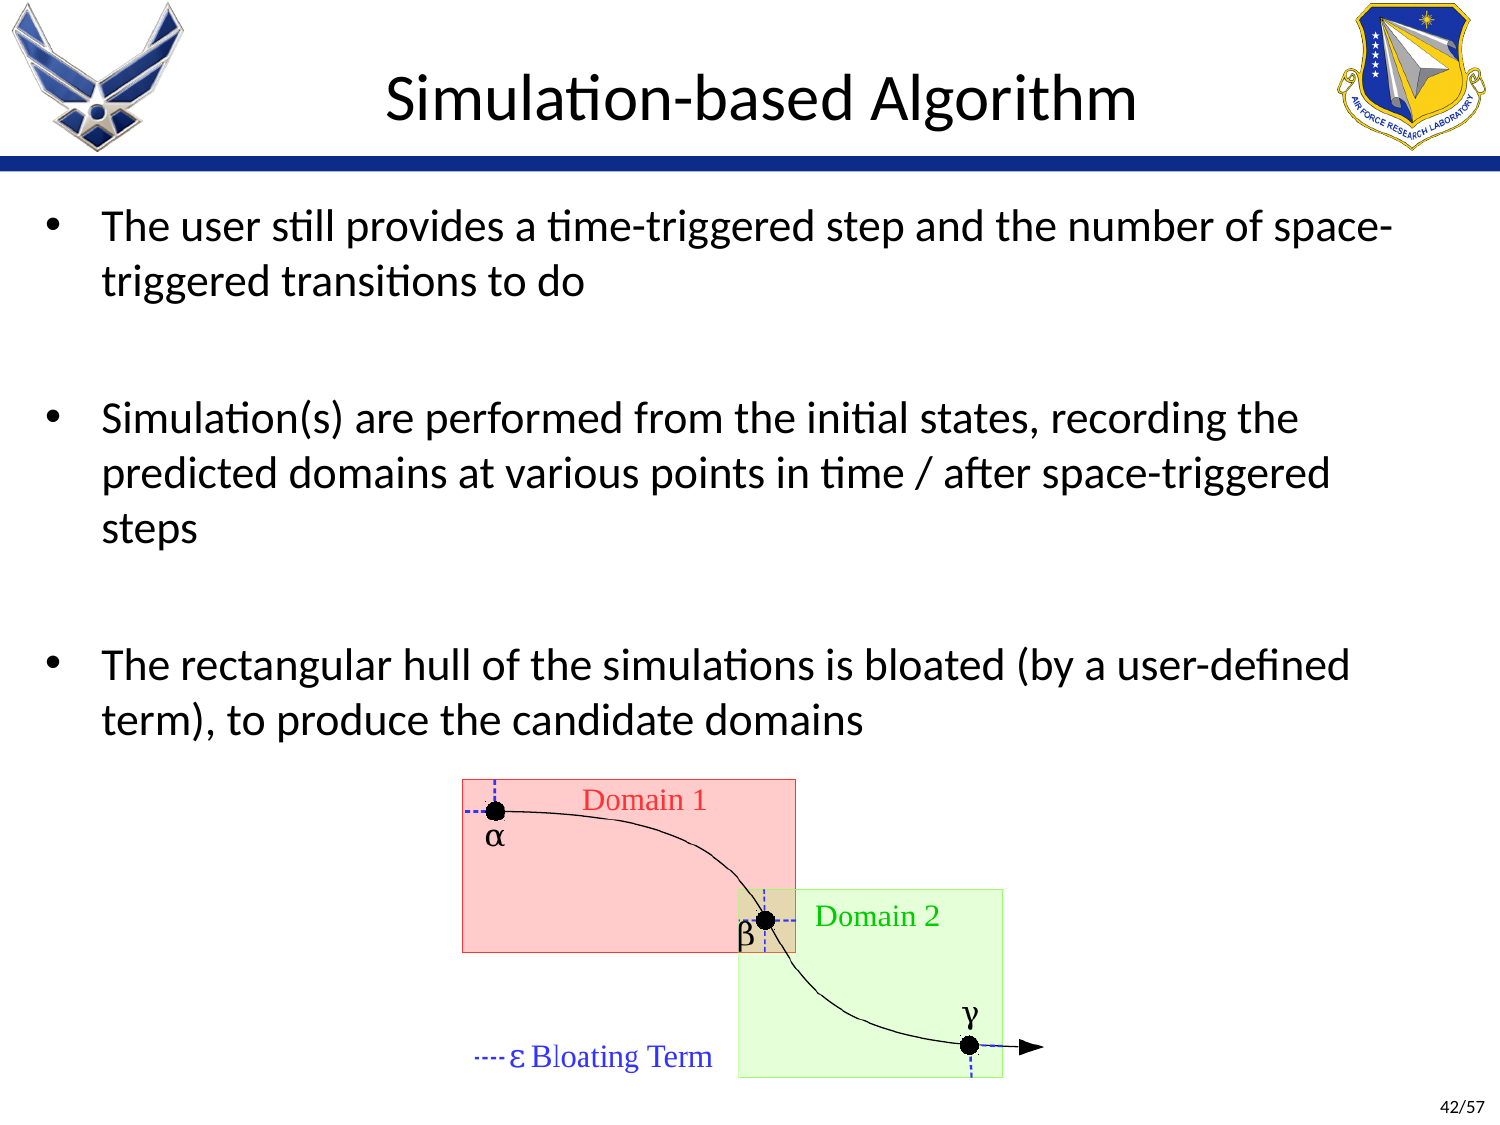

# Simulation-based Algorithm
The user still provides a time-triggered step and the number of space-triggered transitions to do
Simulation(s) are performed from the initial states, recording the predicted domains at various points in time / after space-triggered steps
The rectangular hull of the simulations is bloated (by a user-defined term), to produce the candidate domains